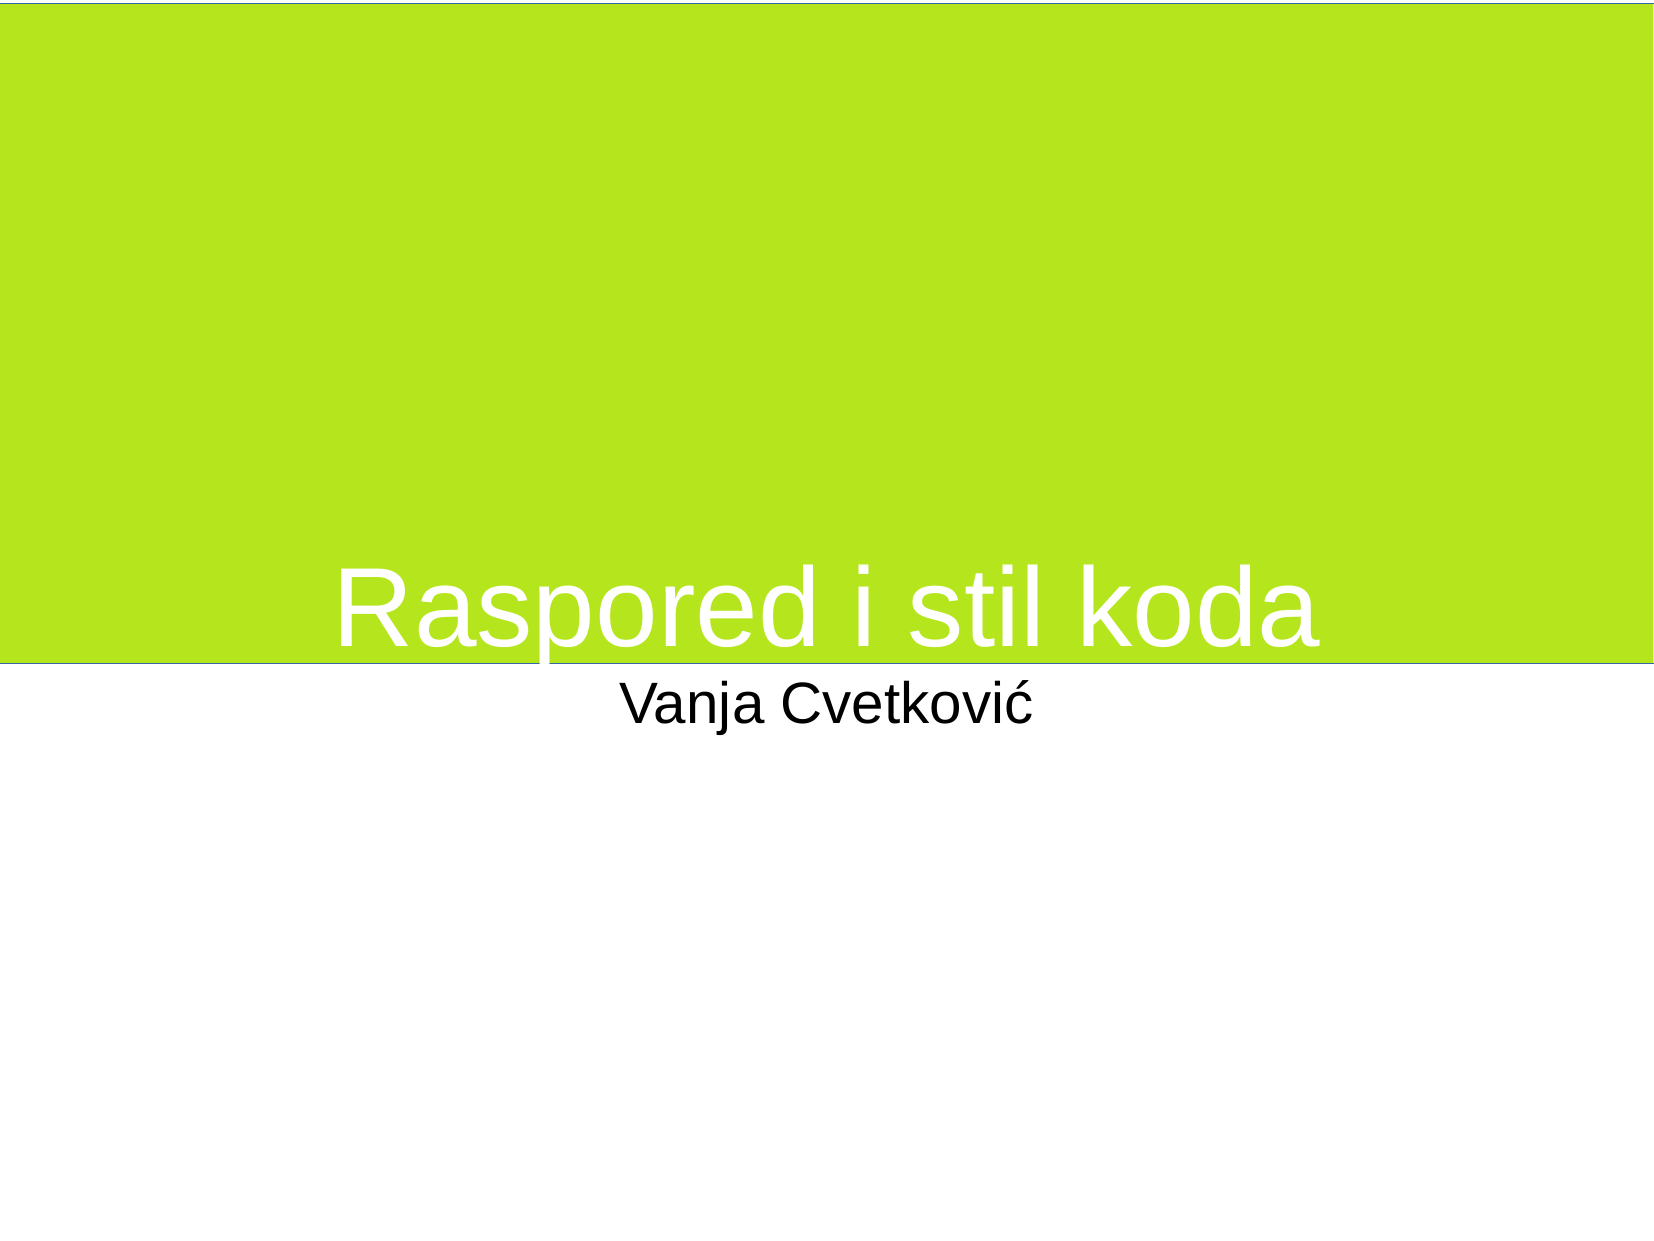

# Raspored i stil koda
Vanja Cvetković